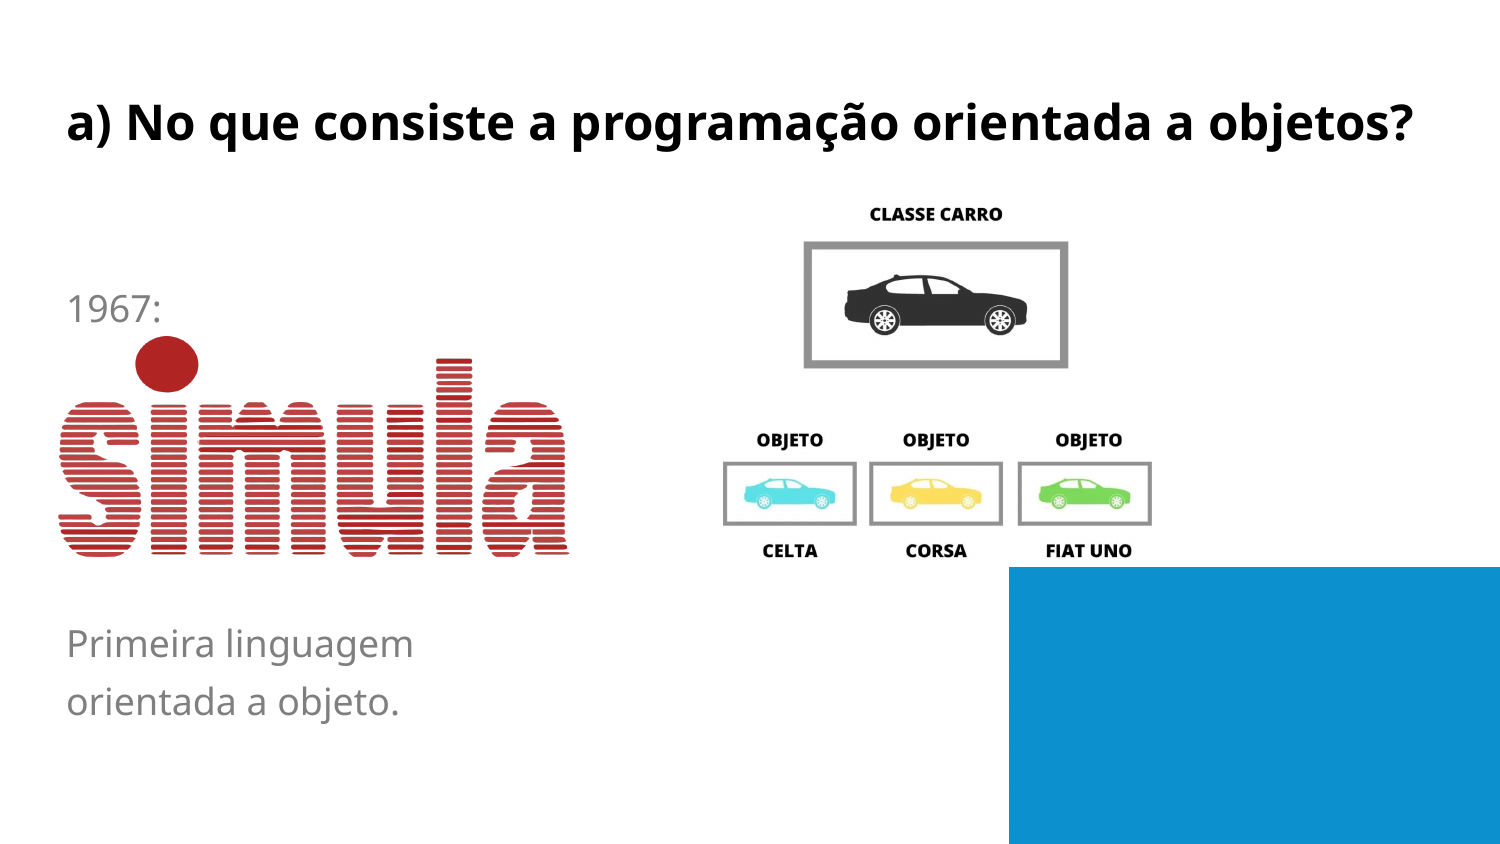

# a) No que consiste a programação orientada a objetos?
1967:
Primeira linguagem orientada a objeto.